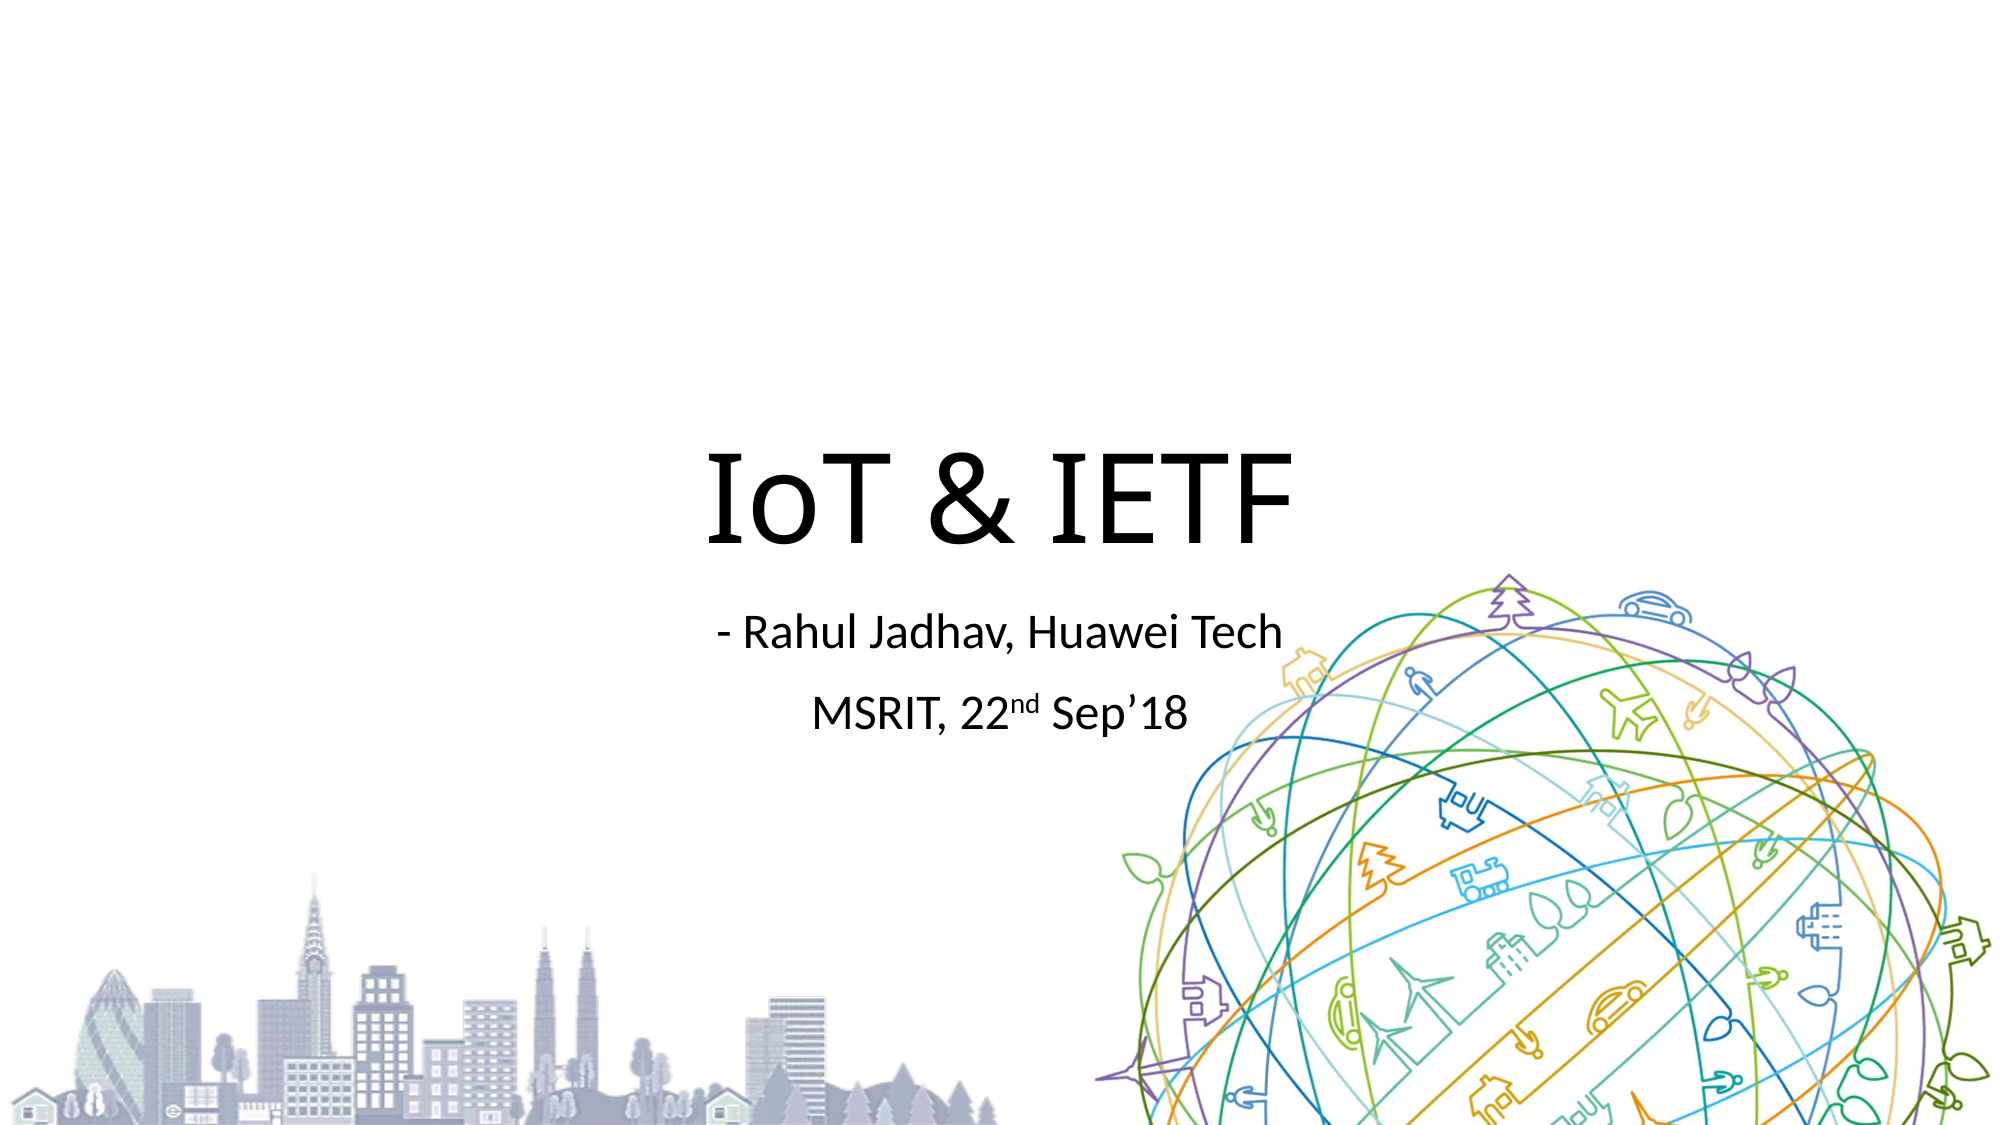

# IoT & IETF
- Rahul Jadhav, Huawei Tech
MSRIT, 22nd Sep’18